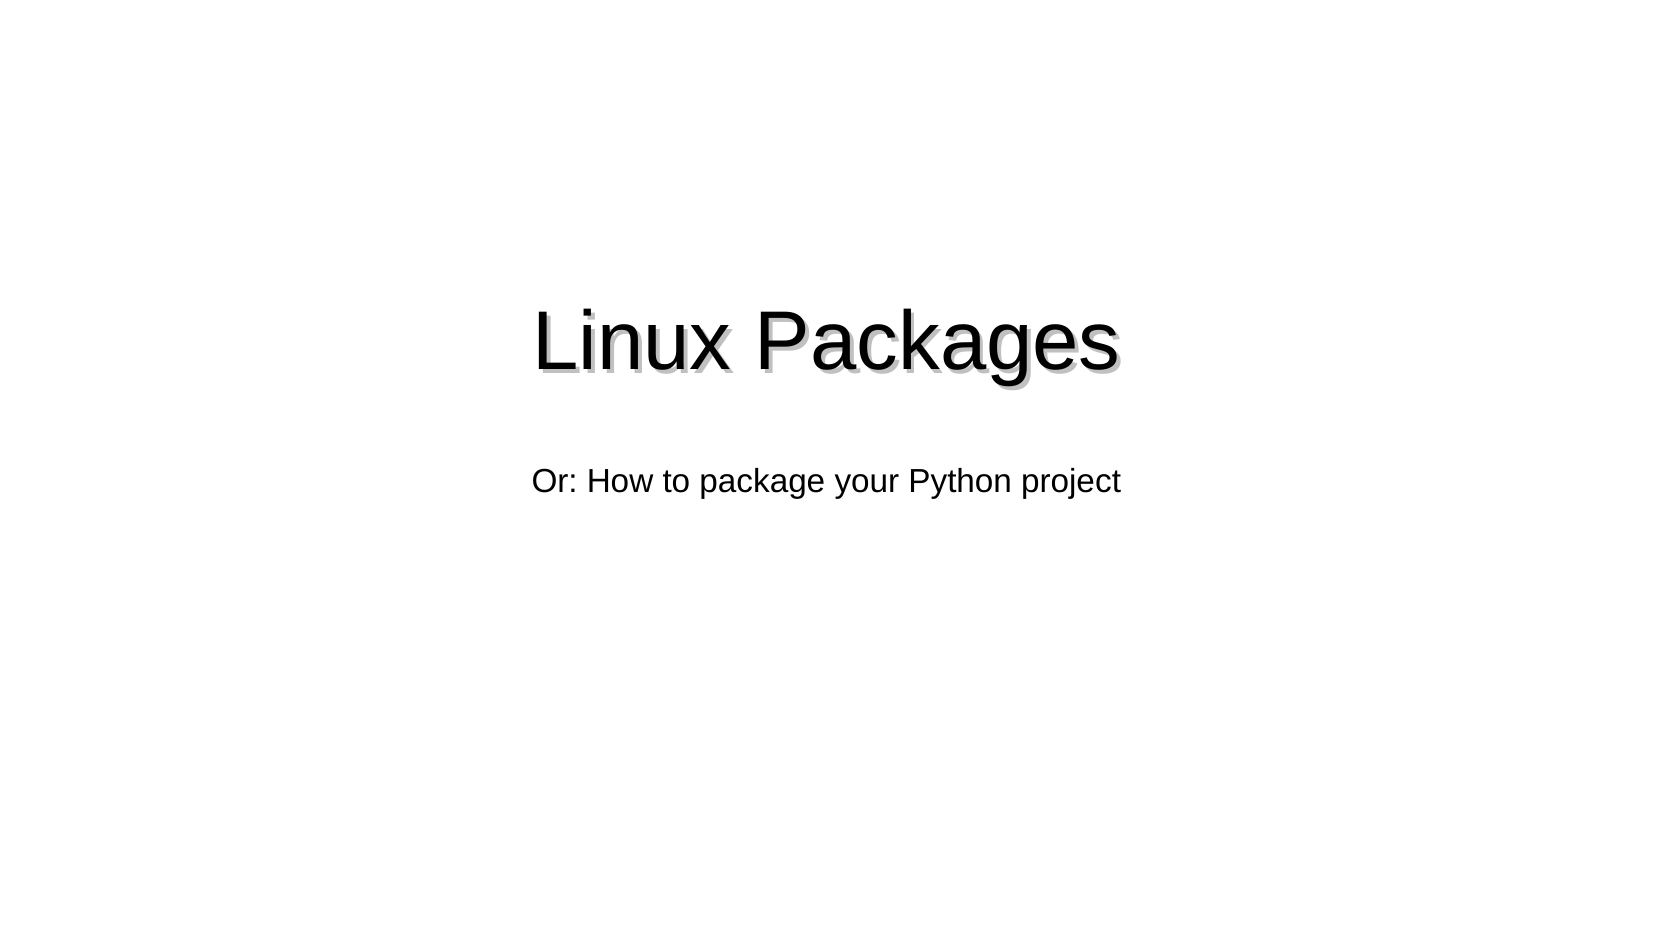

# Linux Packages
Or: How to package your Python project